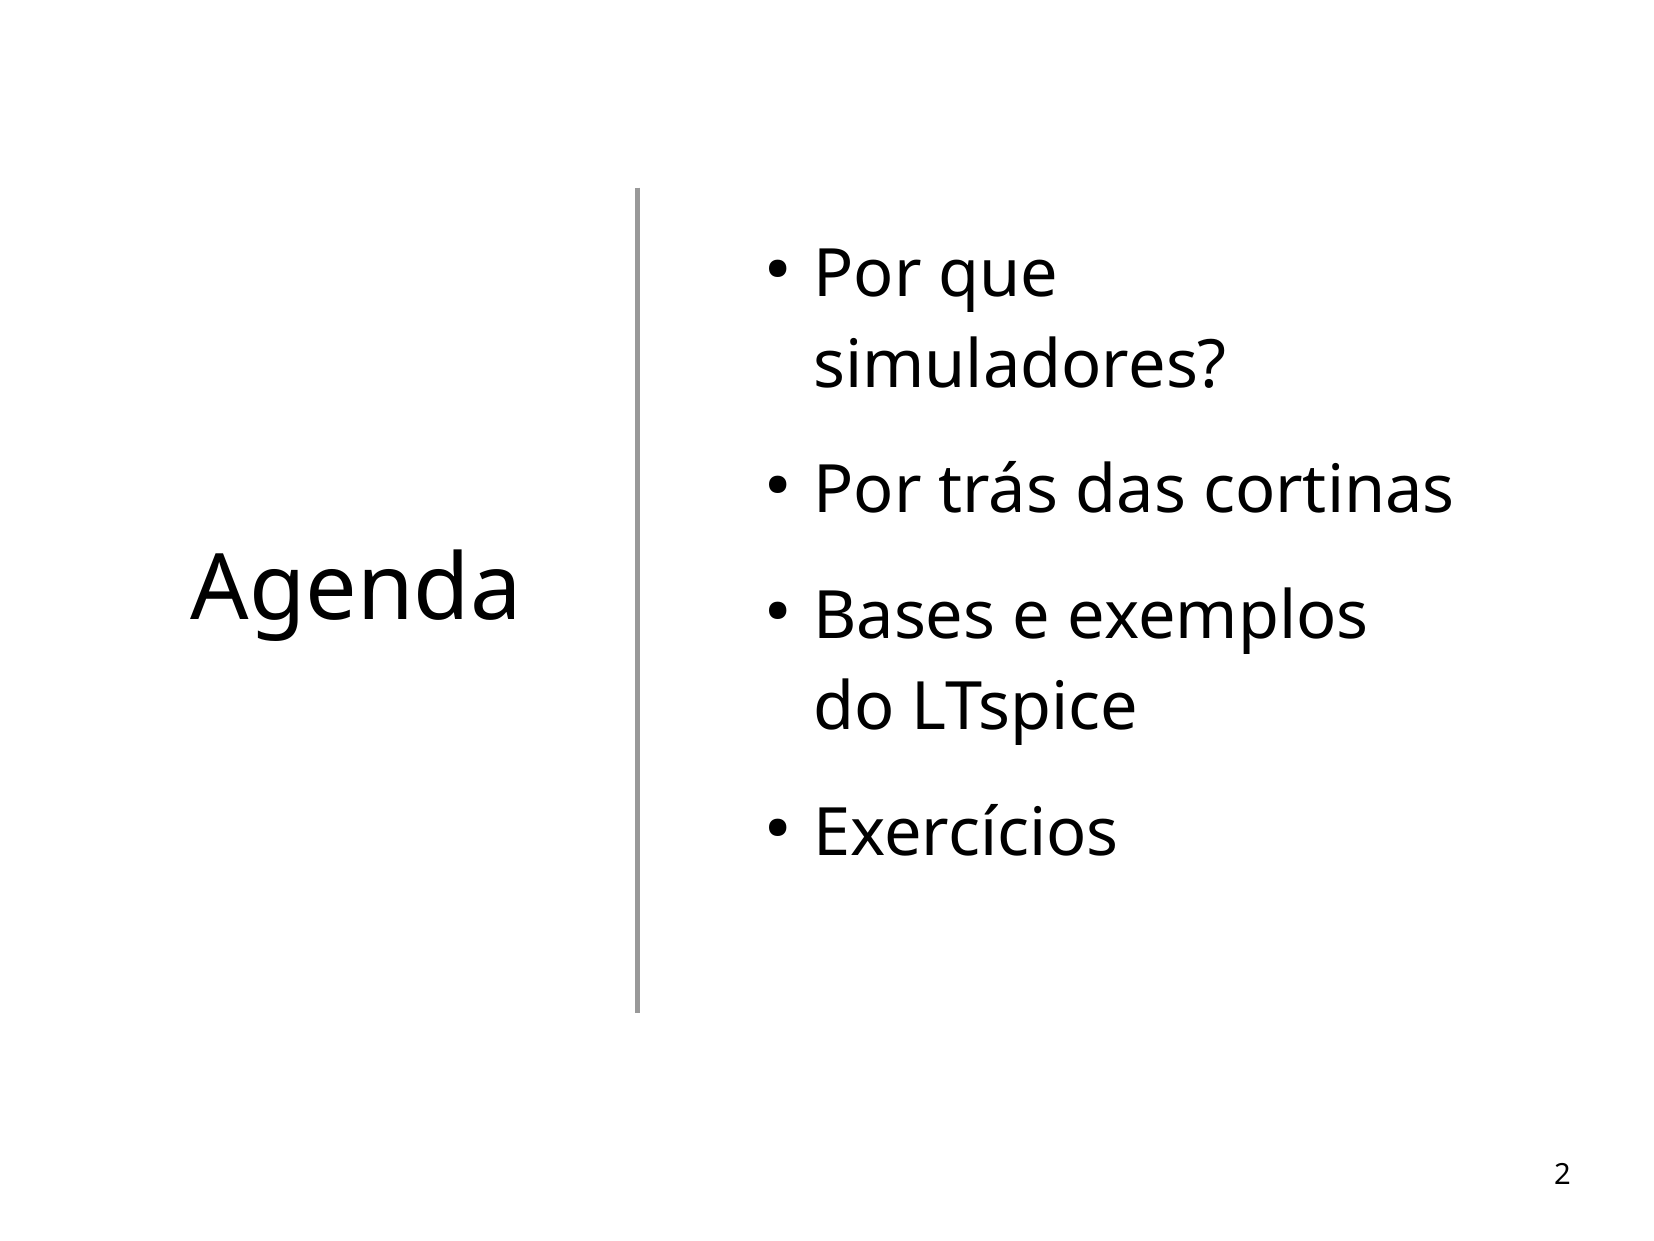

# Por que simuladores?
Por trás das cortinas
Bases e exemplos do LTspice
Exercícios
Agenda
2